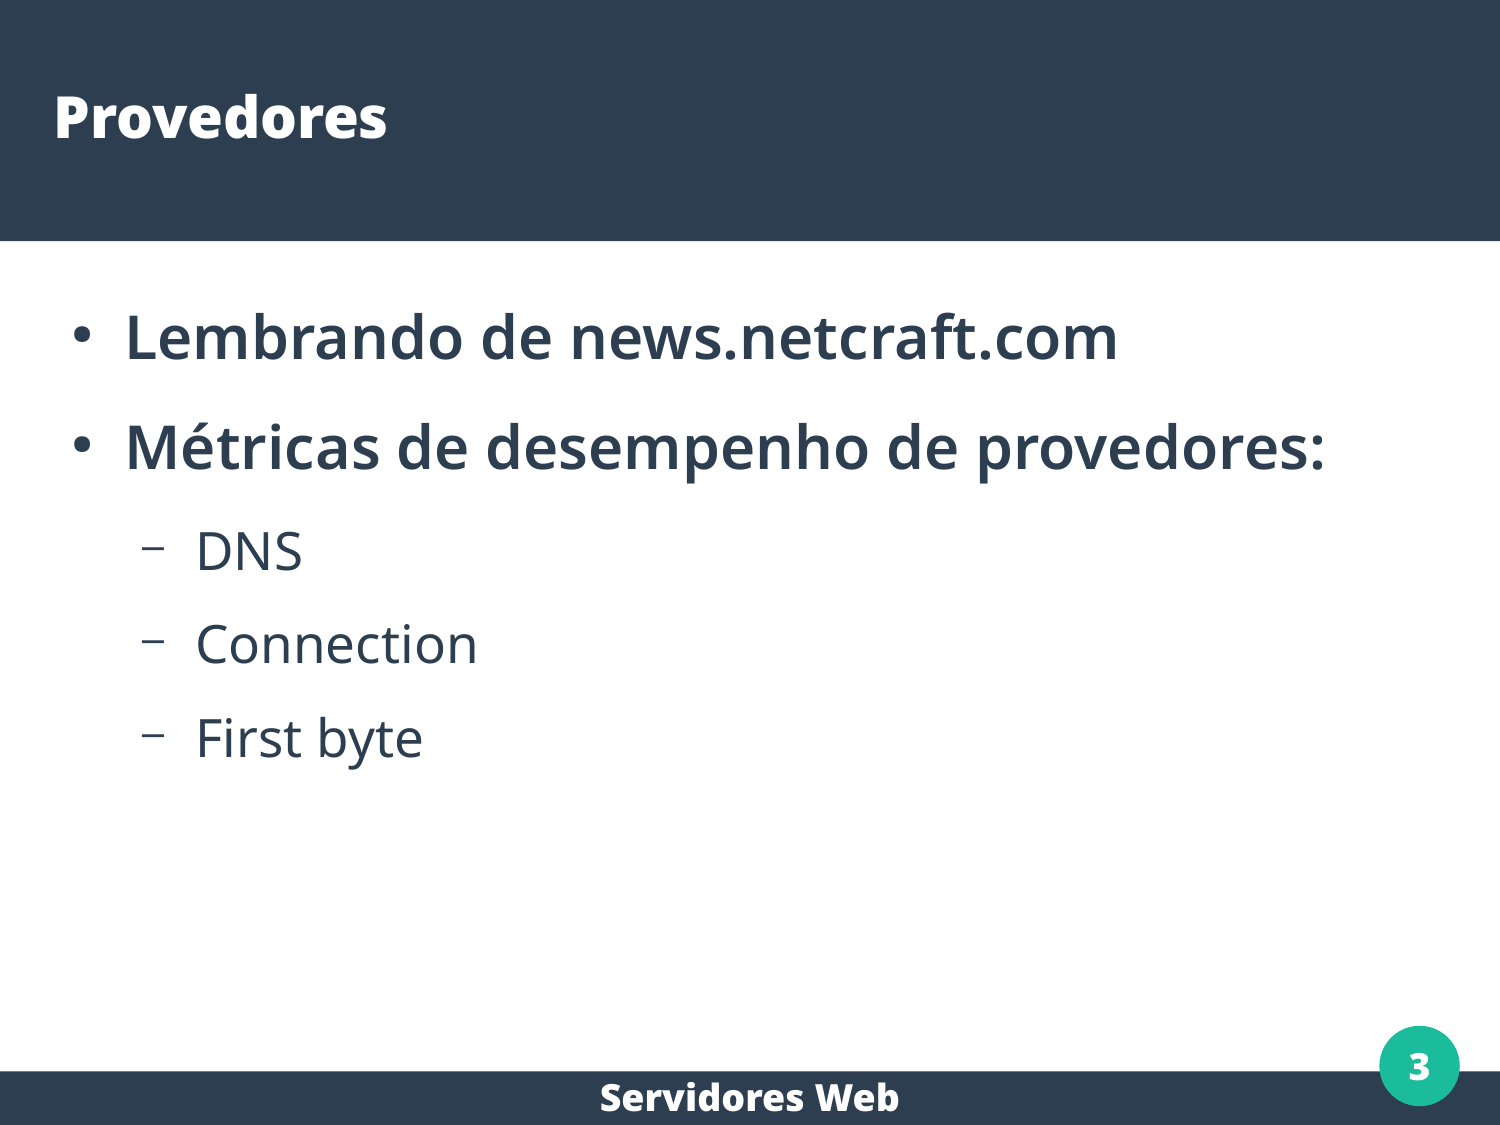

# Provedores
Lembrando de news.netcraft.com
Métricas de desempenho de provedores:
DNS
Connection
First byte
3
Servidores Web